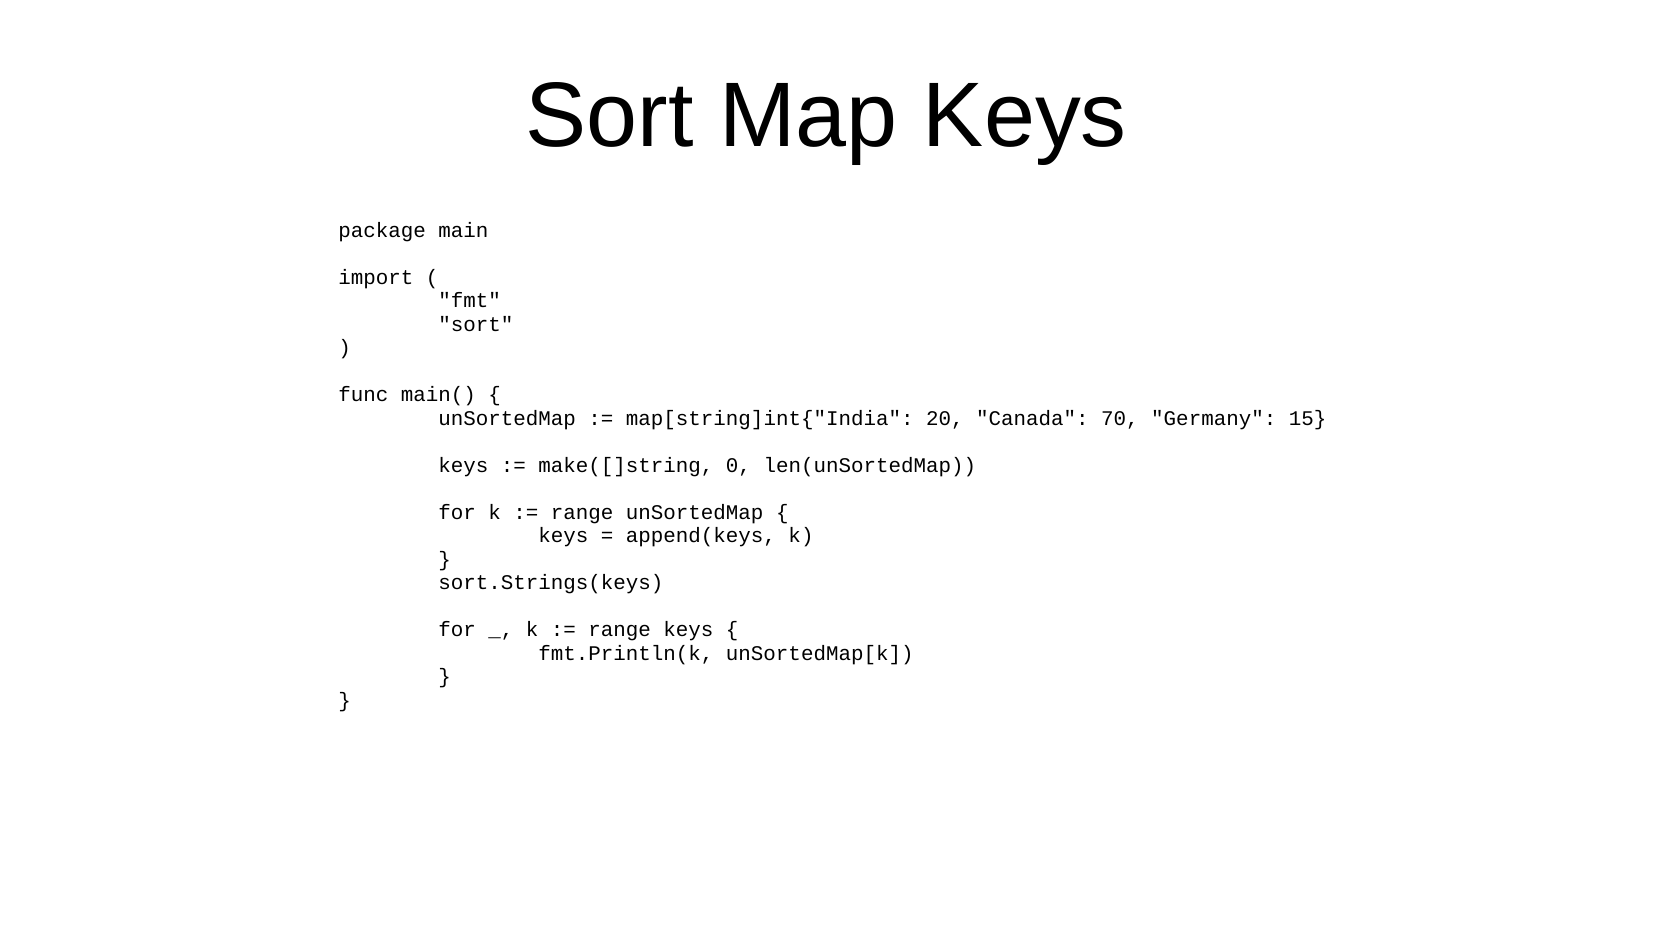

# Sort Map Keys
package main
import (
 "fmt"
 "sort"
)
func main() {
 unSortedMap := map[string]int{"India": 20, "Canada": 70, "Germany": 15}
 keys := make([]string, 0, len(unSortedMap))
 for k := range unSortedMap {
 keys = append(keys, k)
 }
 sort.Strings(keys)
 for _, k := range keys {
 fmt.Println(k, unSortedMap[k])
 }
}